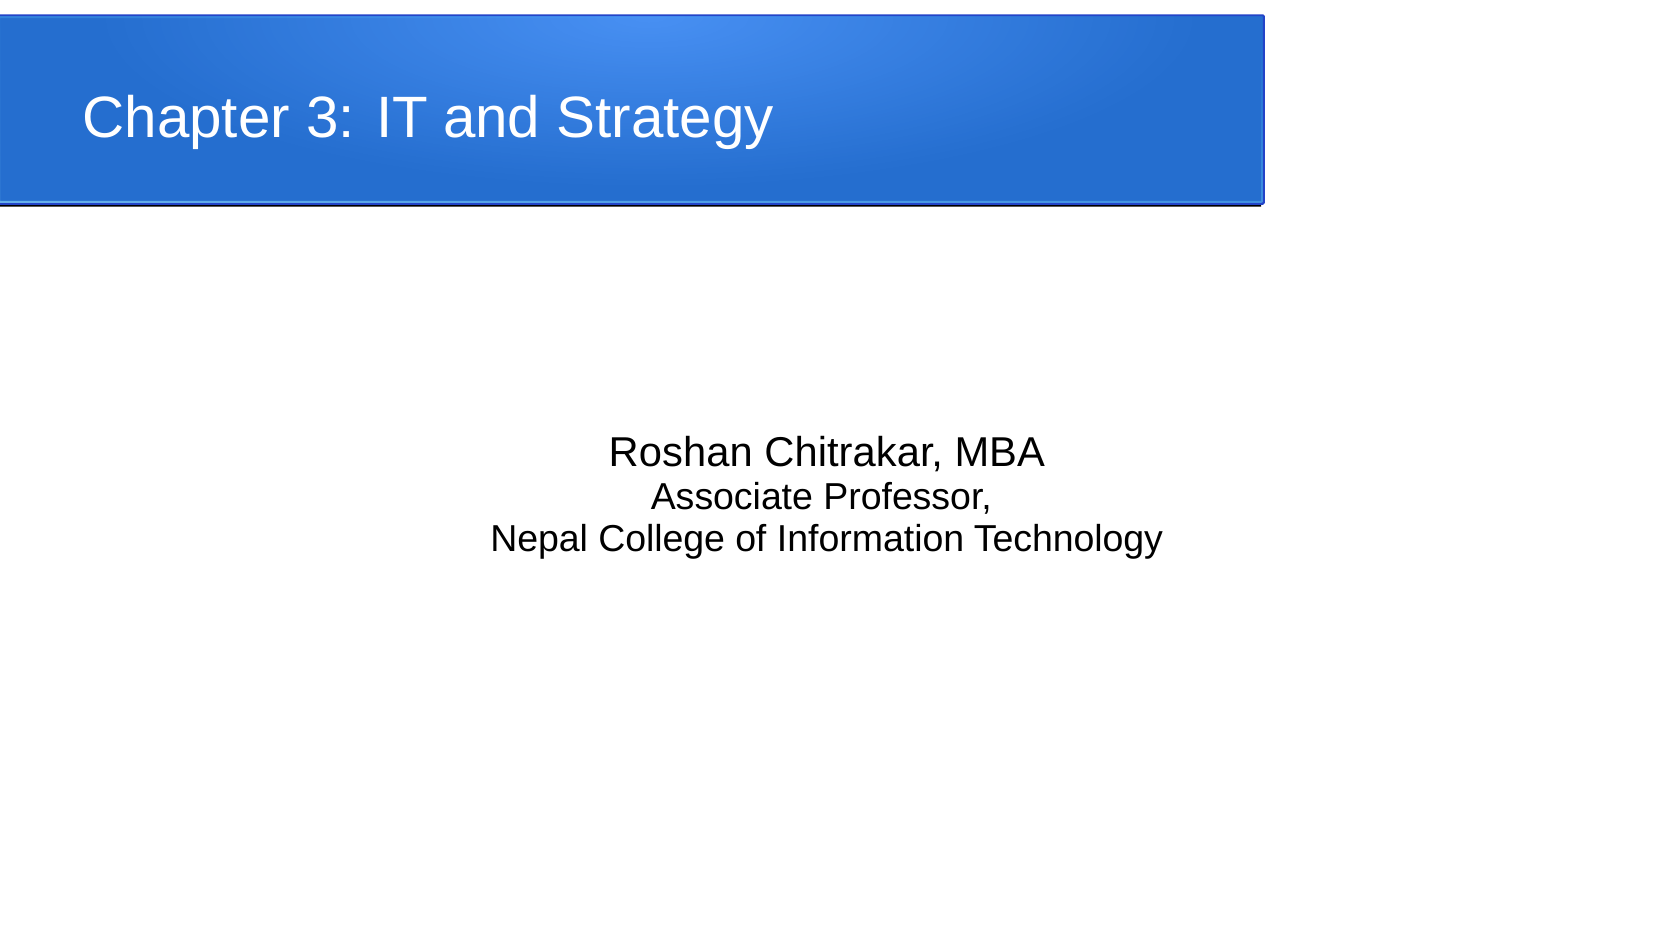

# Chapter 3: IT and Strategy
Roshan Chitrakar, MBA
Associate Professor,
Nepal College of Information Technology